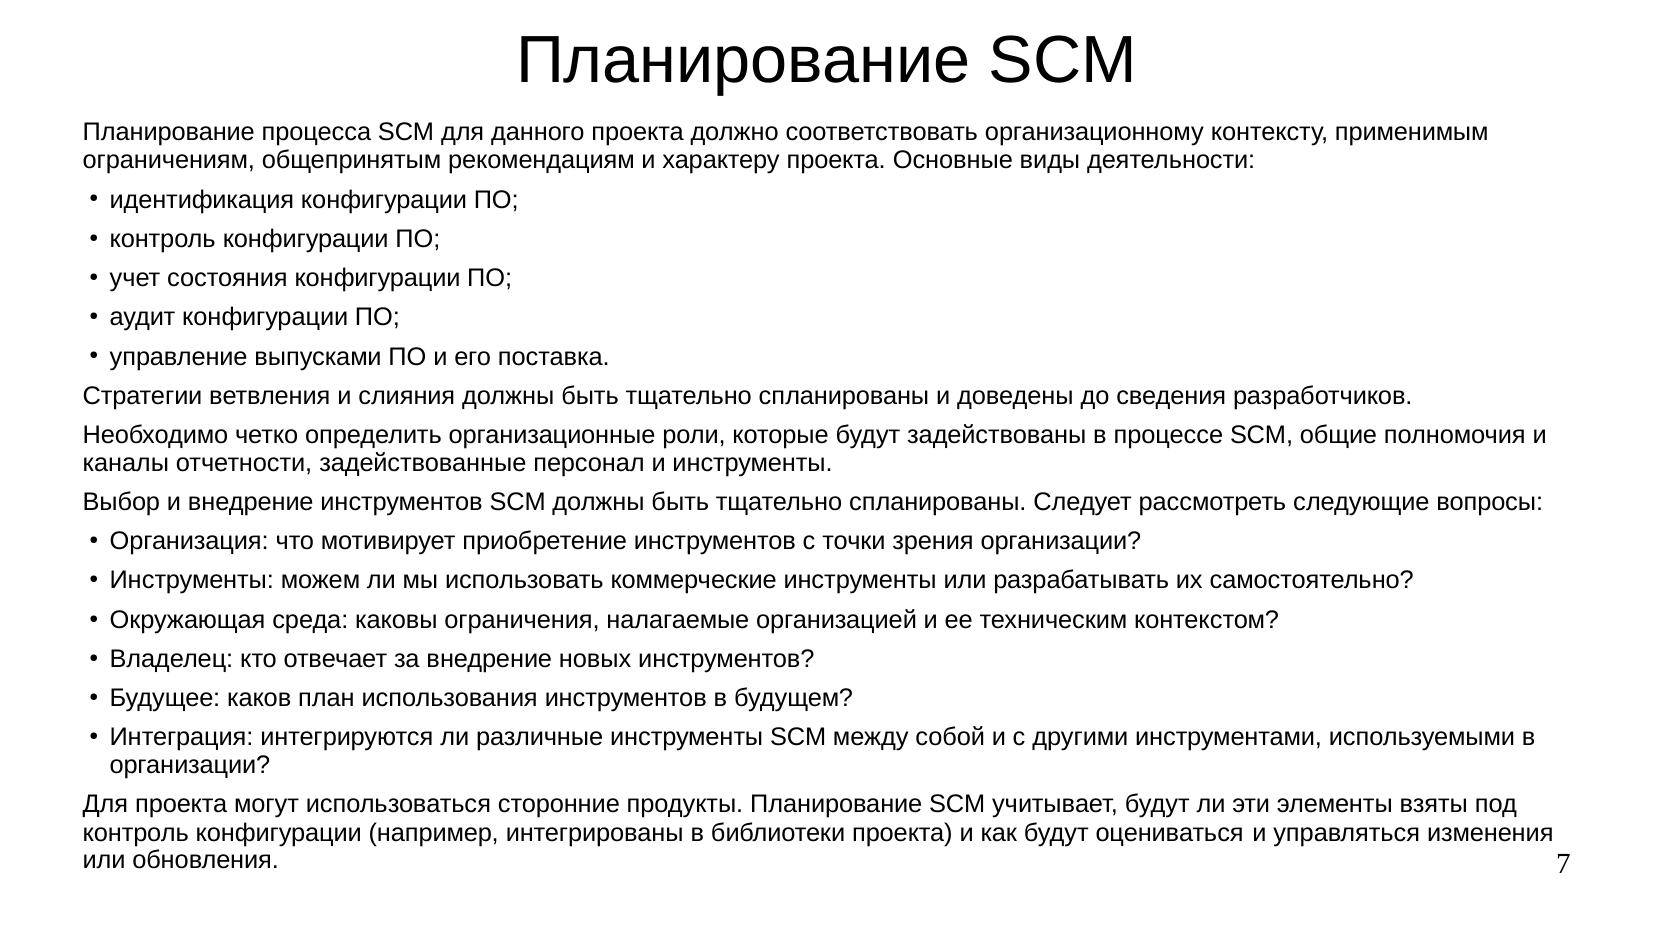

# Планирование SCM
Планирование процесса SCM для данного проекта должно соответствовать организационному контексту, применимым ограничениям, общепринятым рекомендациям и характеру проекта. Основные виды деятельности:
идентификация конфигурации ПО;
контроль конфигурации ПО;
учет состояния конфигурации ПО;
аудит конфигурации ПО;
управление выпусками ПО и его поставка.
Стратегии ветвления и слияния должны быть тщательно спланированы и доведены до сведения разработчиков.
Необходимо четко определить организационные роли, которые будут задействованы в процессе SCM, общие полномочия и каналы отчетности, задействованные персонал и инструменты.
Выбор и внедрение инструментов SCM должны быть тщательно спланированы. Следует рассмотреть следующие вопросы:
Организация: что мотивирует приобретение инструментов с точки зрения организации?
Инструменты: можем ли мы использовать коммерческие инструменты или разрабатывать их самостоятельно?
Окружающая среда: каковы ограничения, налагаемые организацией и ее техническим контекстом?
Владелец: кто отвечает за внедрение новых инструментов?
Будущее: каков план использования инструментов в будущем?
Интеграция: интегрируются ли различные инструменты SCM между собой и с другими инструментами, используемыми в организации?
Для проекта могут использоваться сторонние продукты. Планирование SCM учитывает, будут ли эти элементы взяты под контроль конфигурации (например, интегрированы в библиотеки проекта) и как будут оцениваться и управляться изменения или обновления.
7